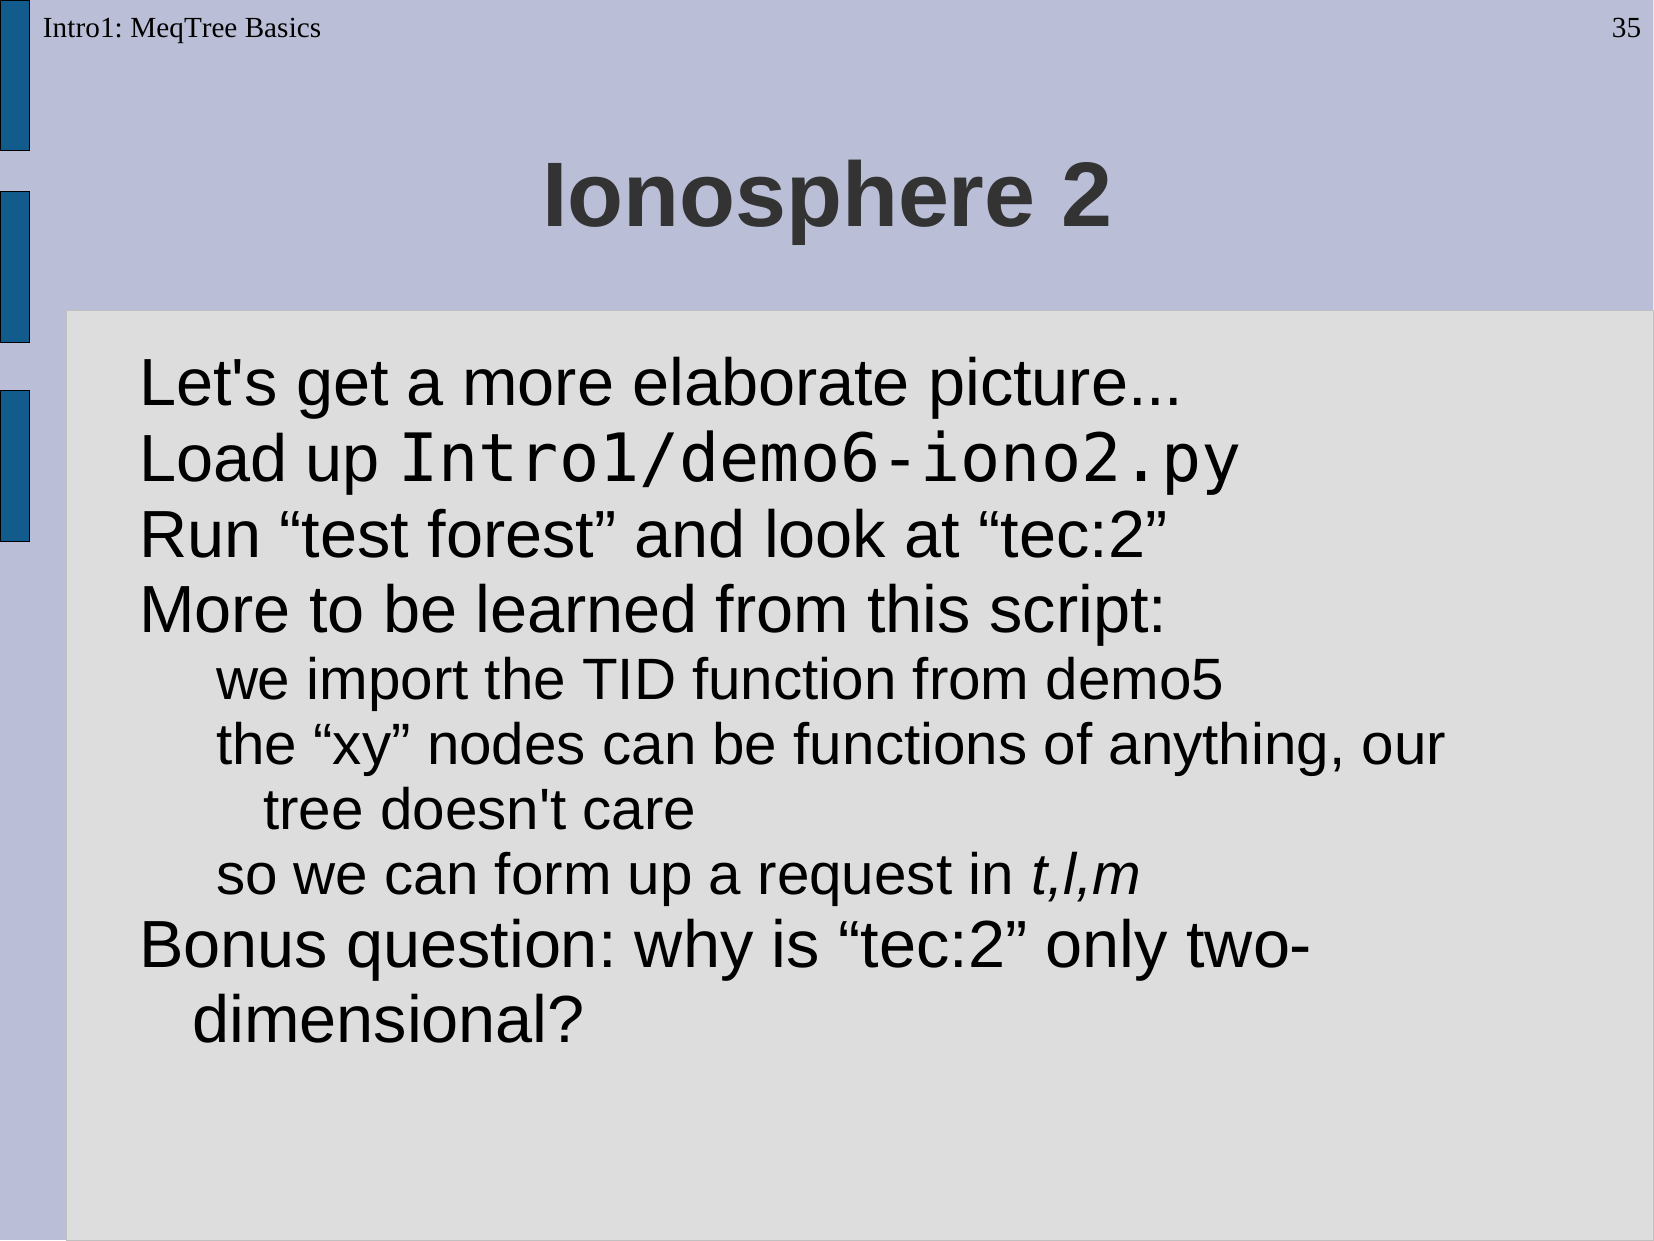

Intro1: MeqTree Basics
35
# Ionosphere 2
Let's get a more elaborate picture...
Load up Intro1/demo6-iono2.py
Run “test forest” and look at “tec:2”
More to be learned from this script:
we import the TID function from demo5
the “xy” nodes can be functions of anything, our tree doesn't care
so we can form up a request in t,l,m
Bonus question: why is “tec:2” only two-dimensional?